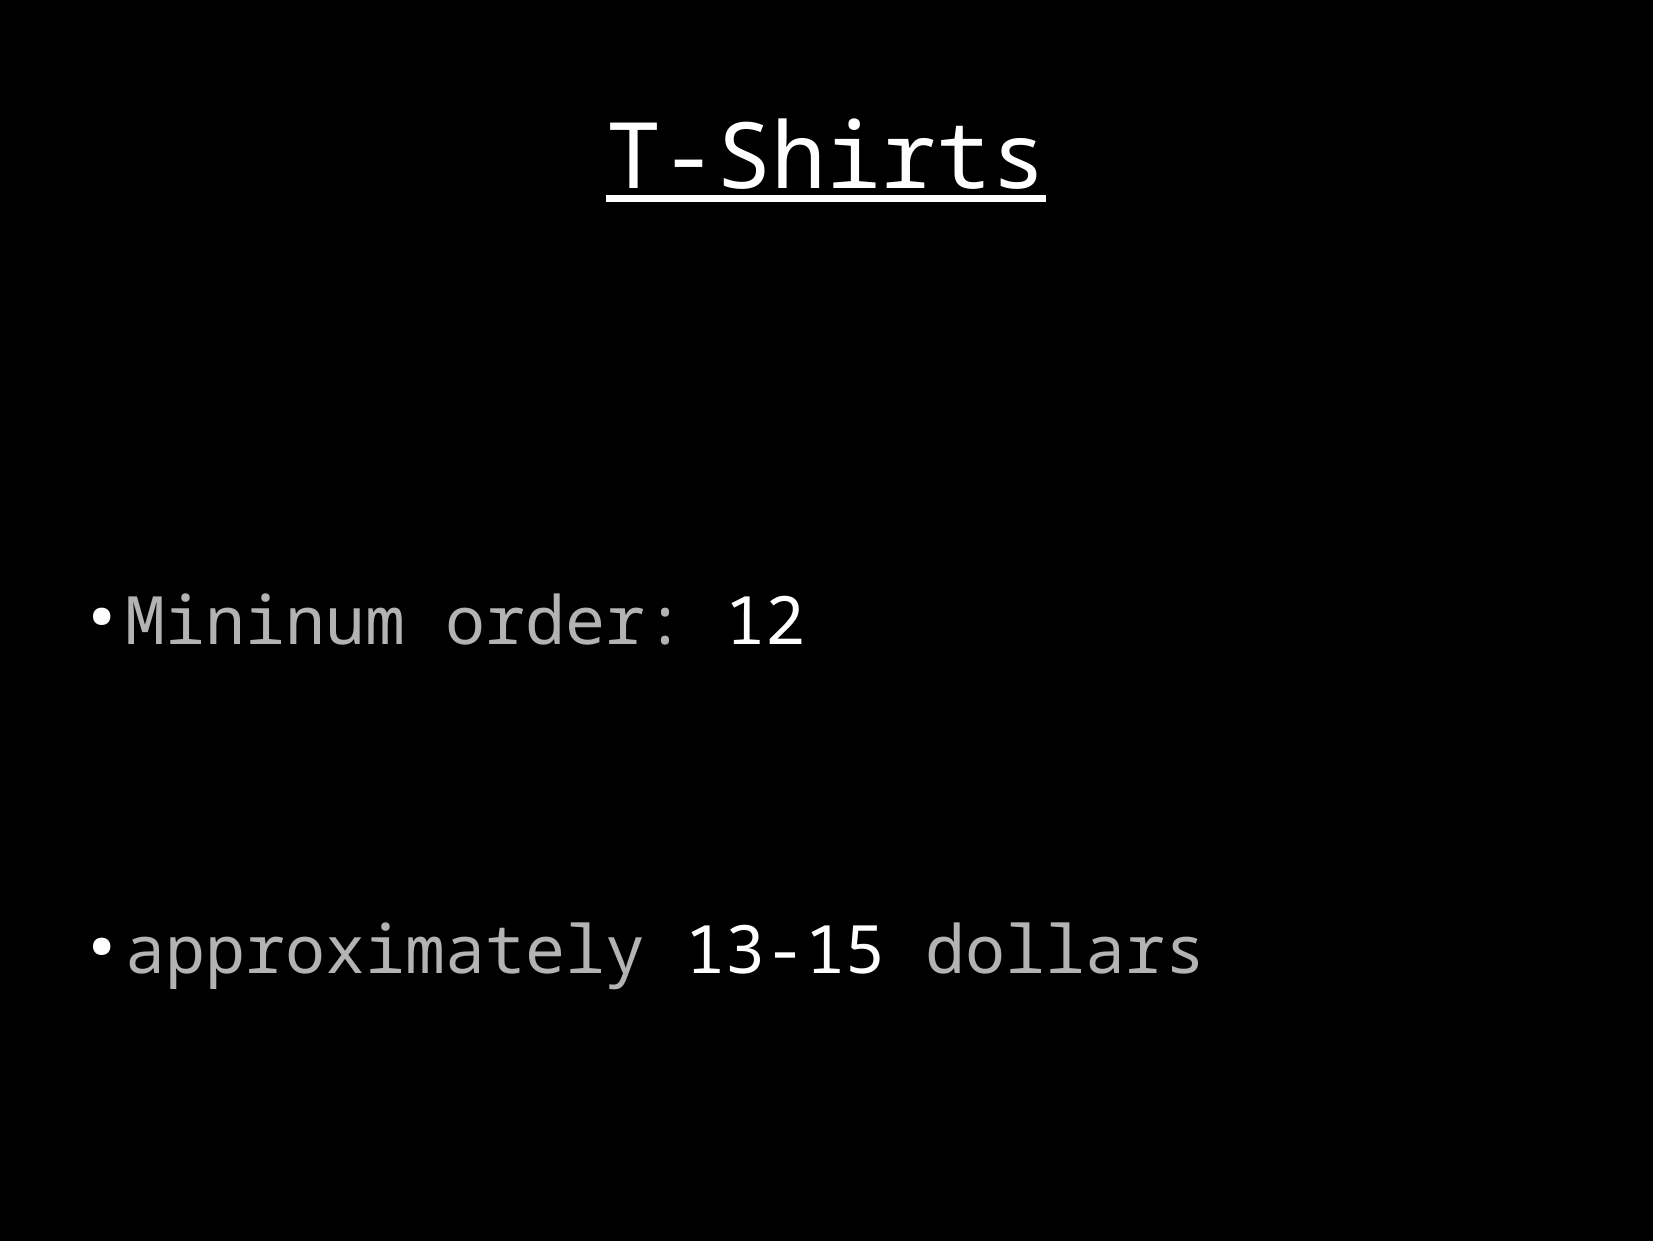

# T-Shirts
Mininum order: 12
approximately 13-15 dollars